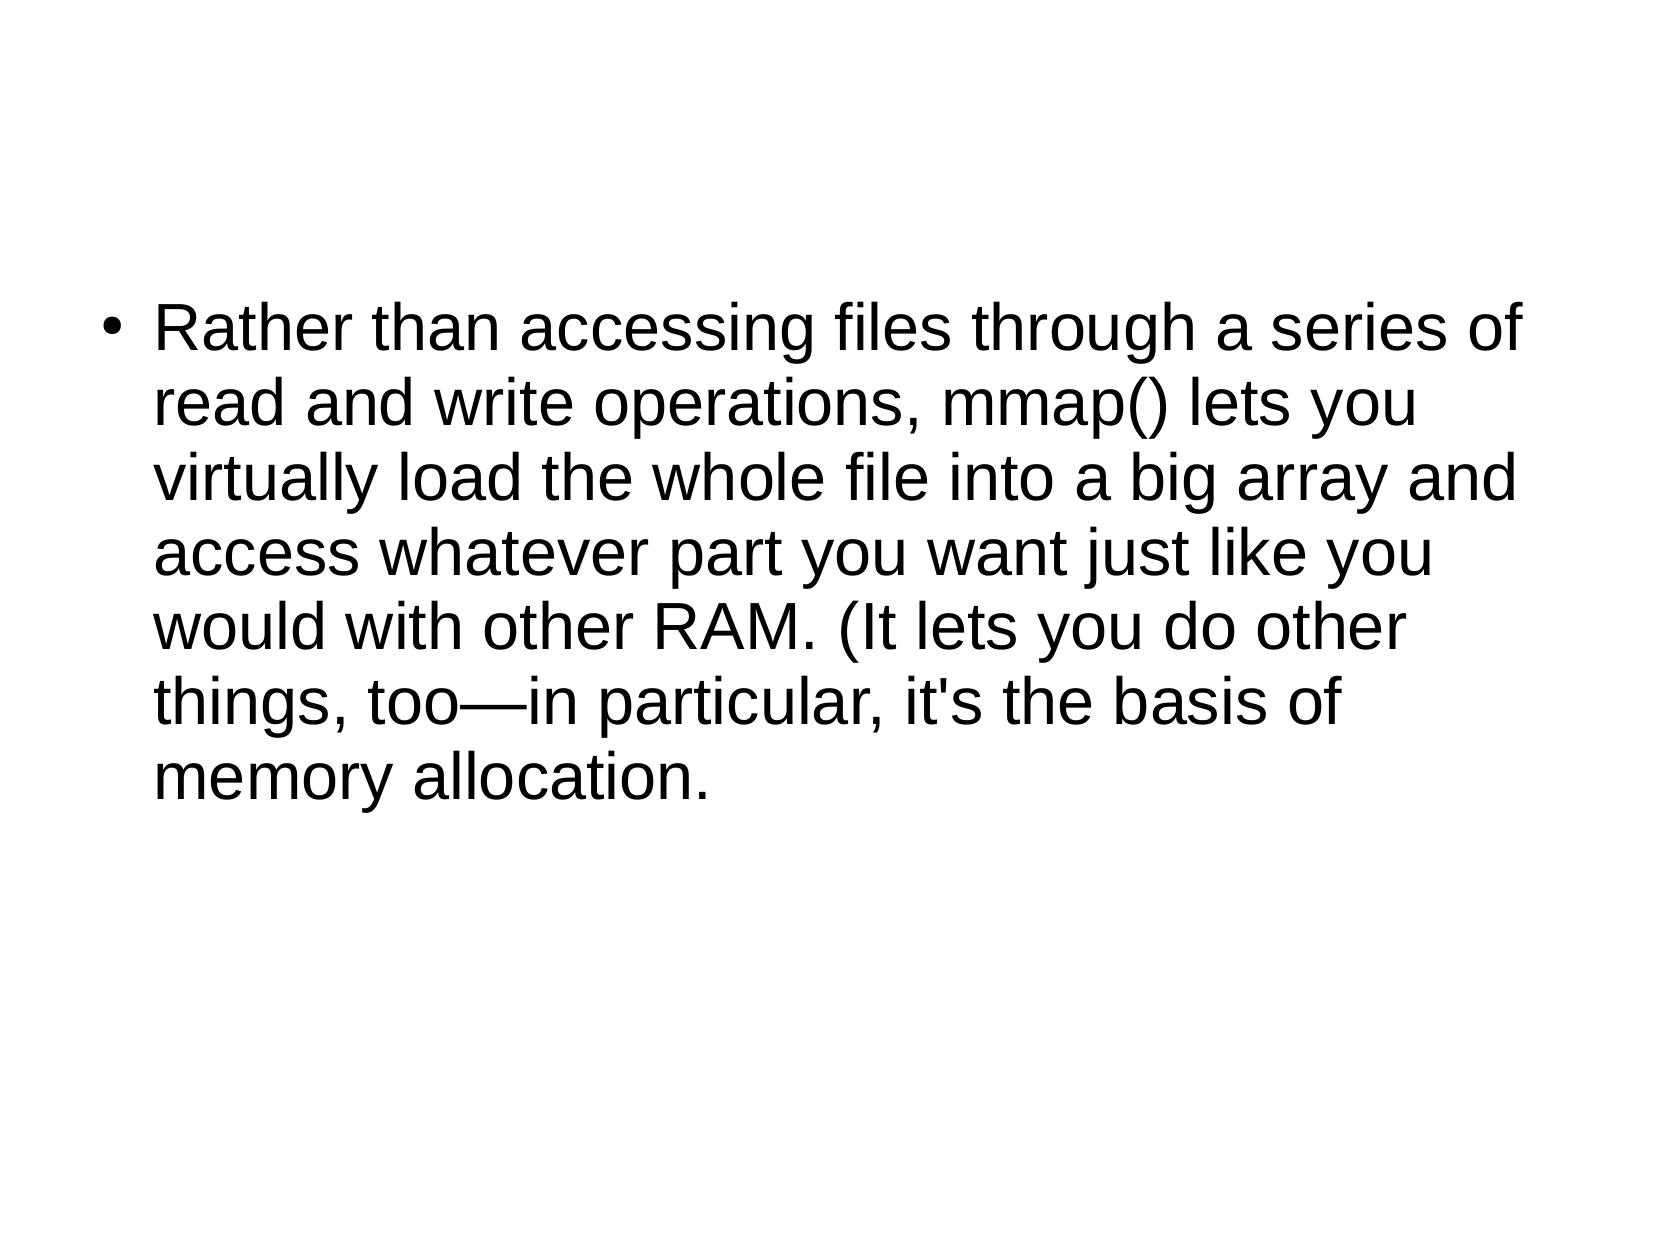

#
Rather than accessing files through a series of read and write operations, mmap() lets you virtually load the whole file into a big array and access whatever part you want just like you would with other RAM. (It lets you do other things, too—in particular, it's the basis of memory allocation.